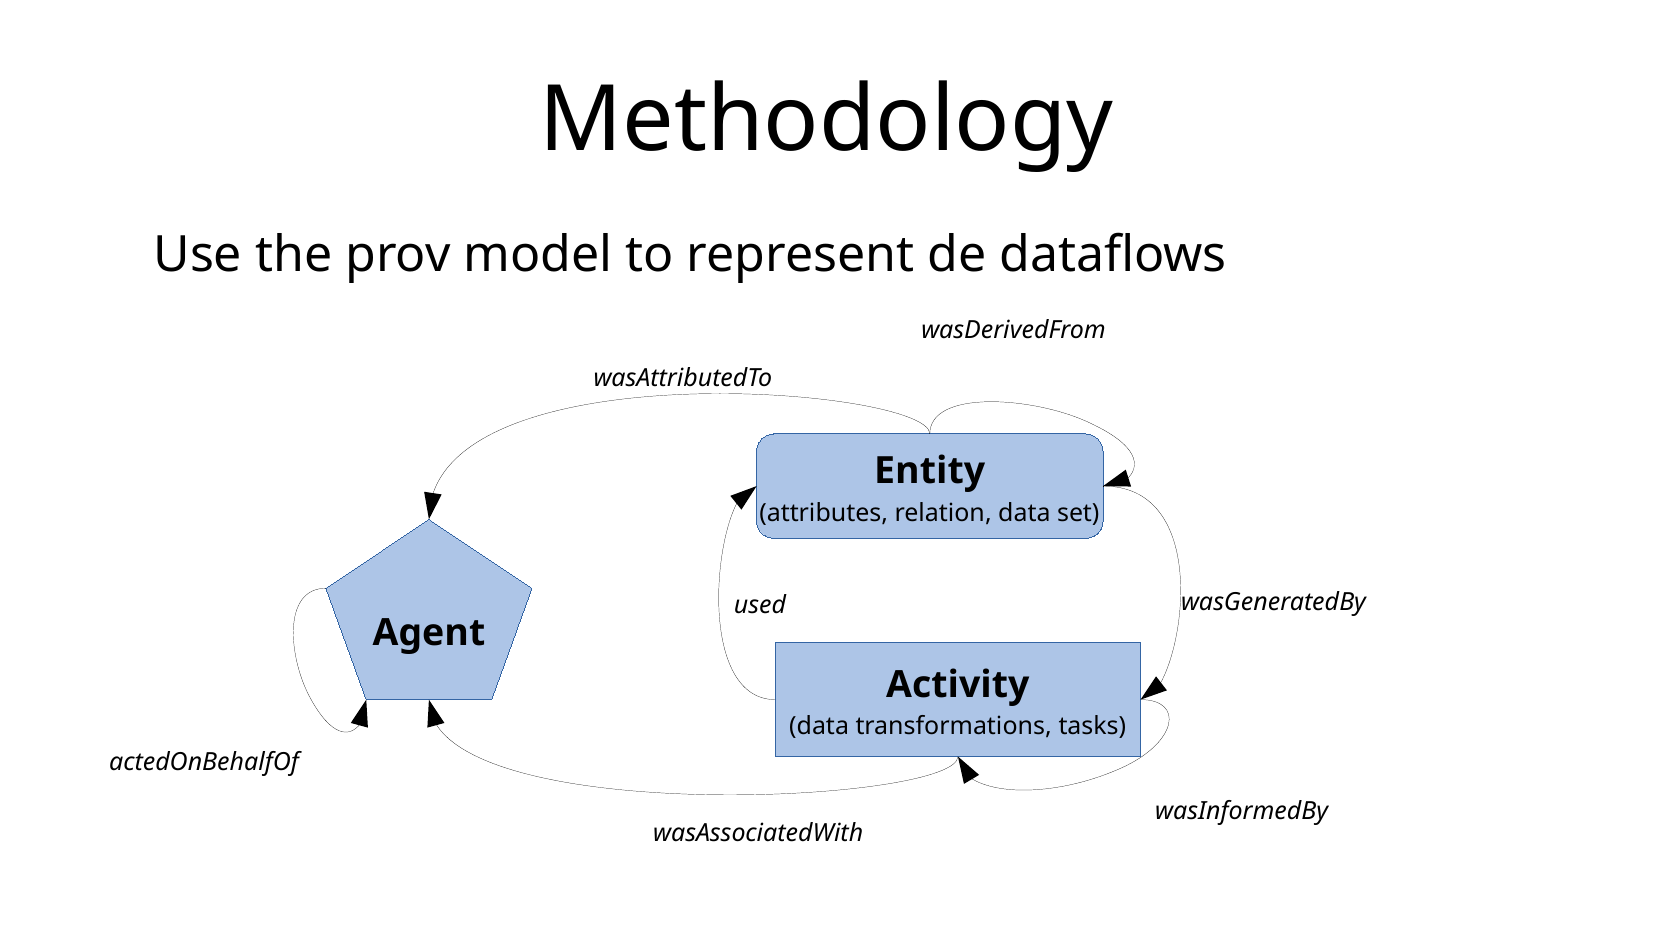

# Methodology
Use the prov model to represent de dataflows
wasDerivedFrom
wasAttributedTo
Entity
(attributes, relation, data set)
Agent
wasGeneratedBy
used
Activity
(data transformations, tasks)
actedOnBehalfOf
wasInformedBy
wasAssociatedWith